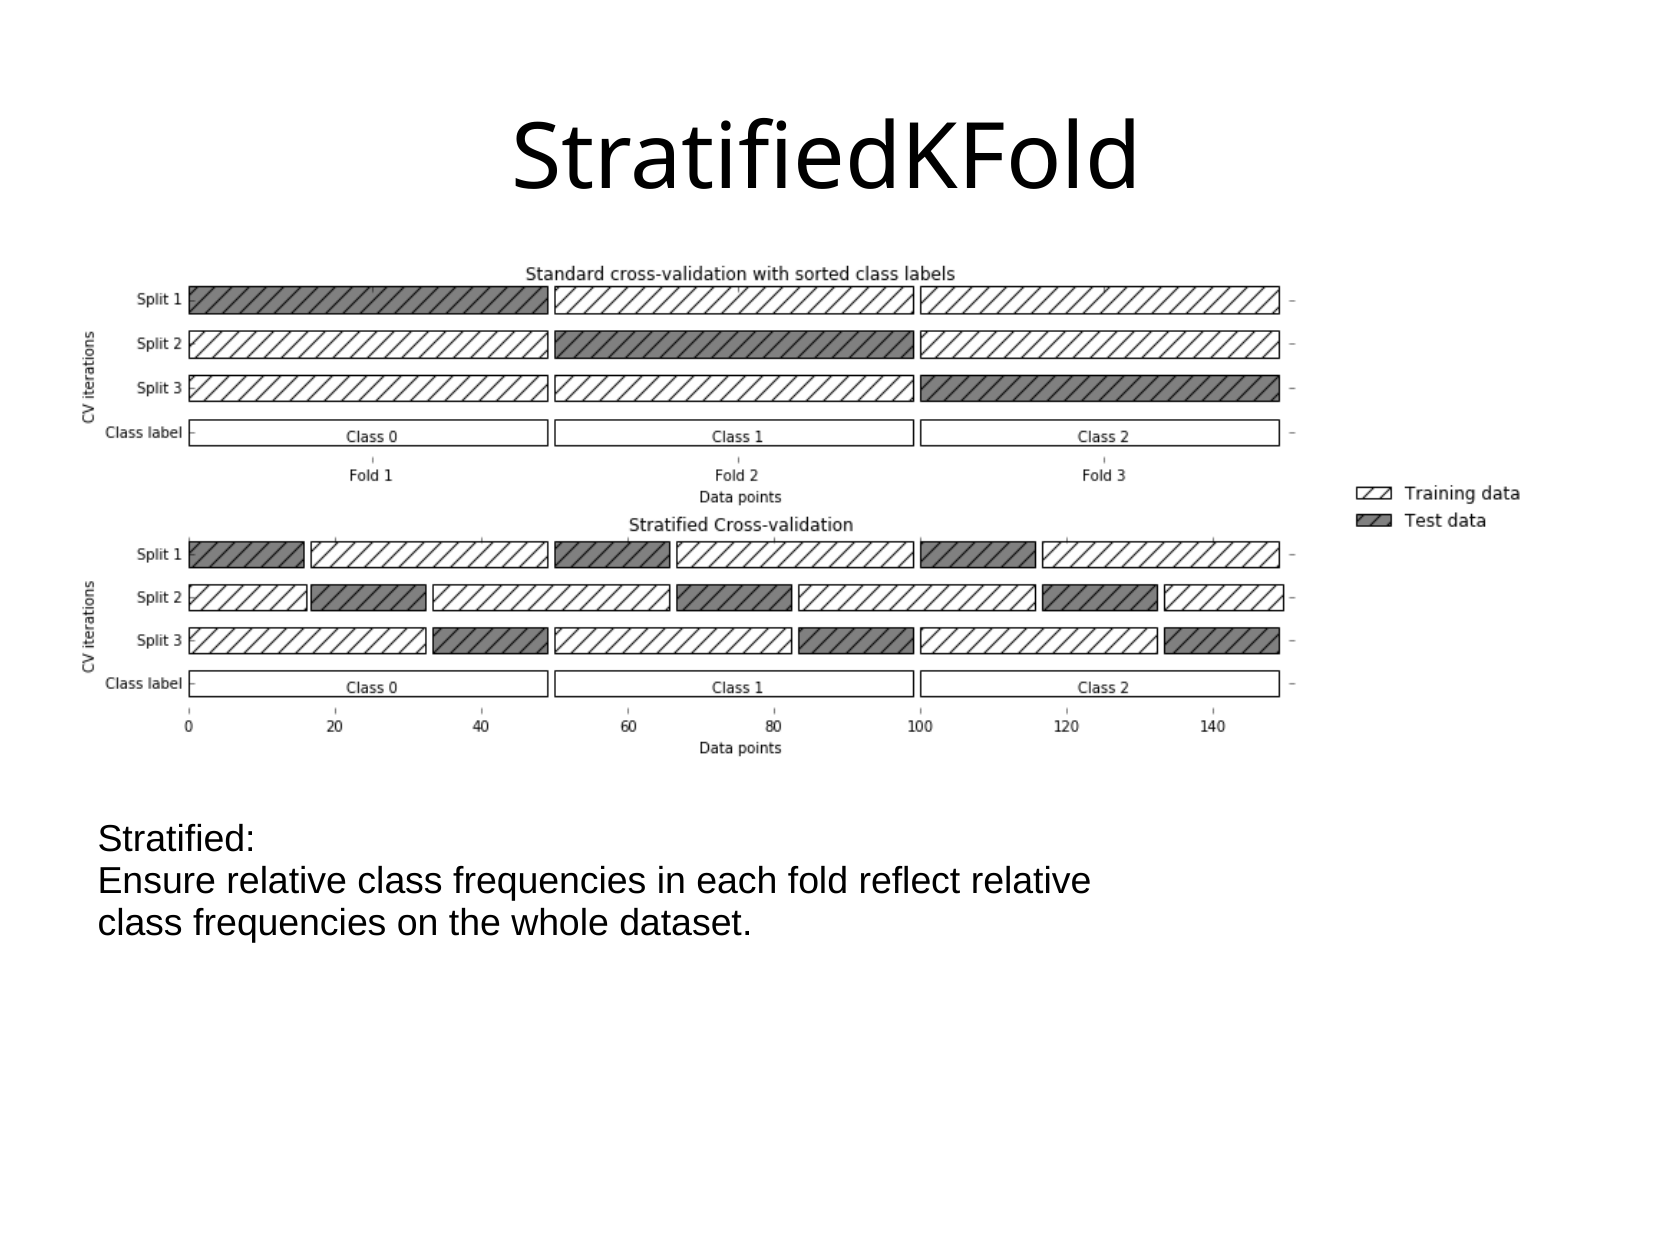

# StratifiedKFold
Stratified:
Ensure relative class frequencies in each fold reflect relative class frequencies on the whole dataset.